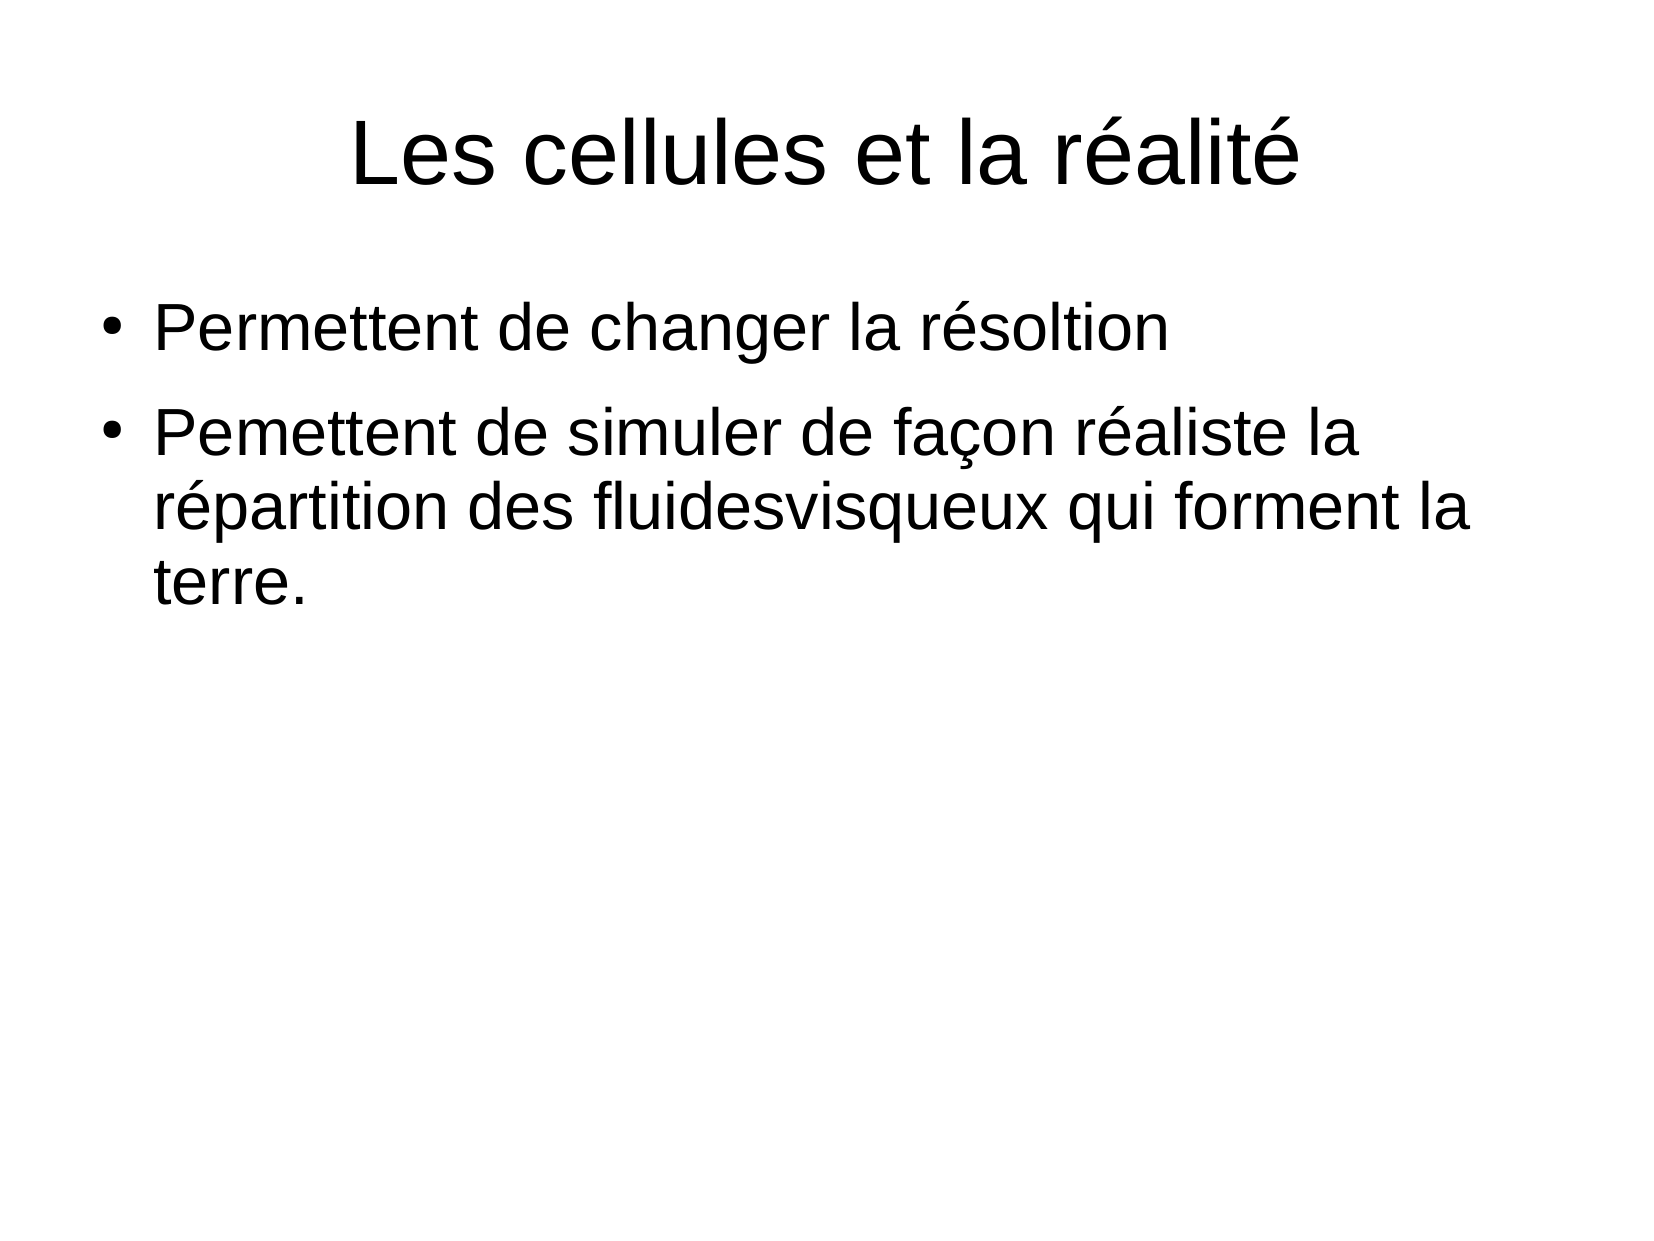

# Les cellules et la réalité
Permettent de changer la résoltion
Pemettent de simuler de façon réaliste la répartition des fluidesvisqueux qui forment la terre.